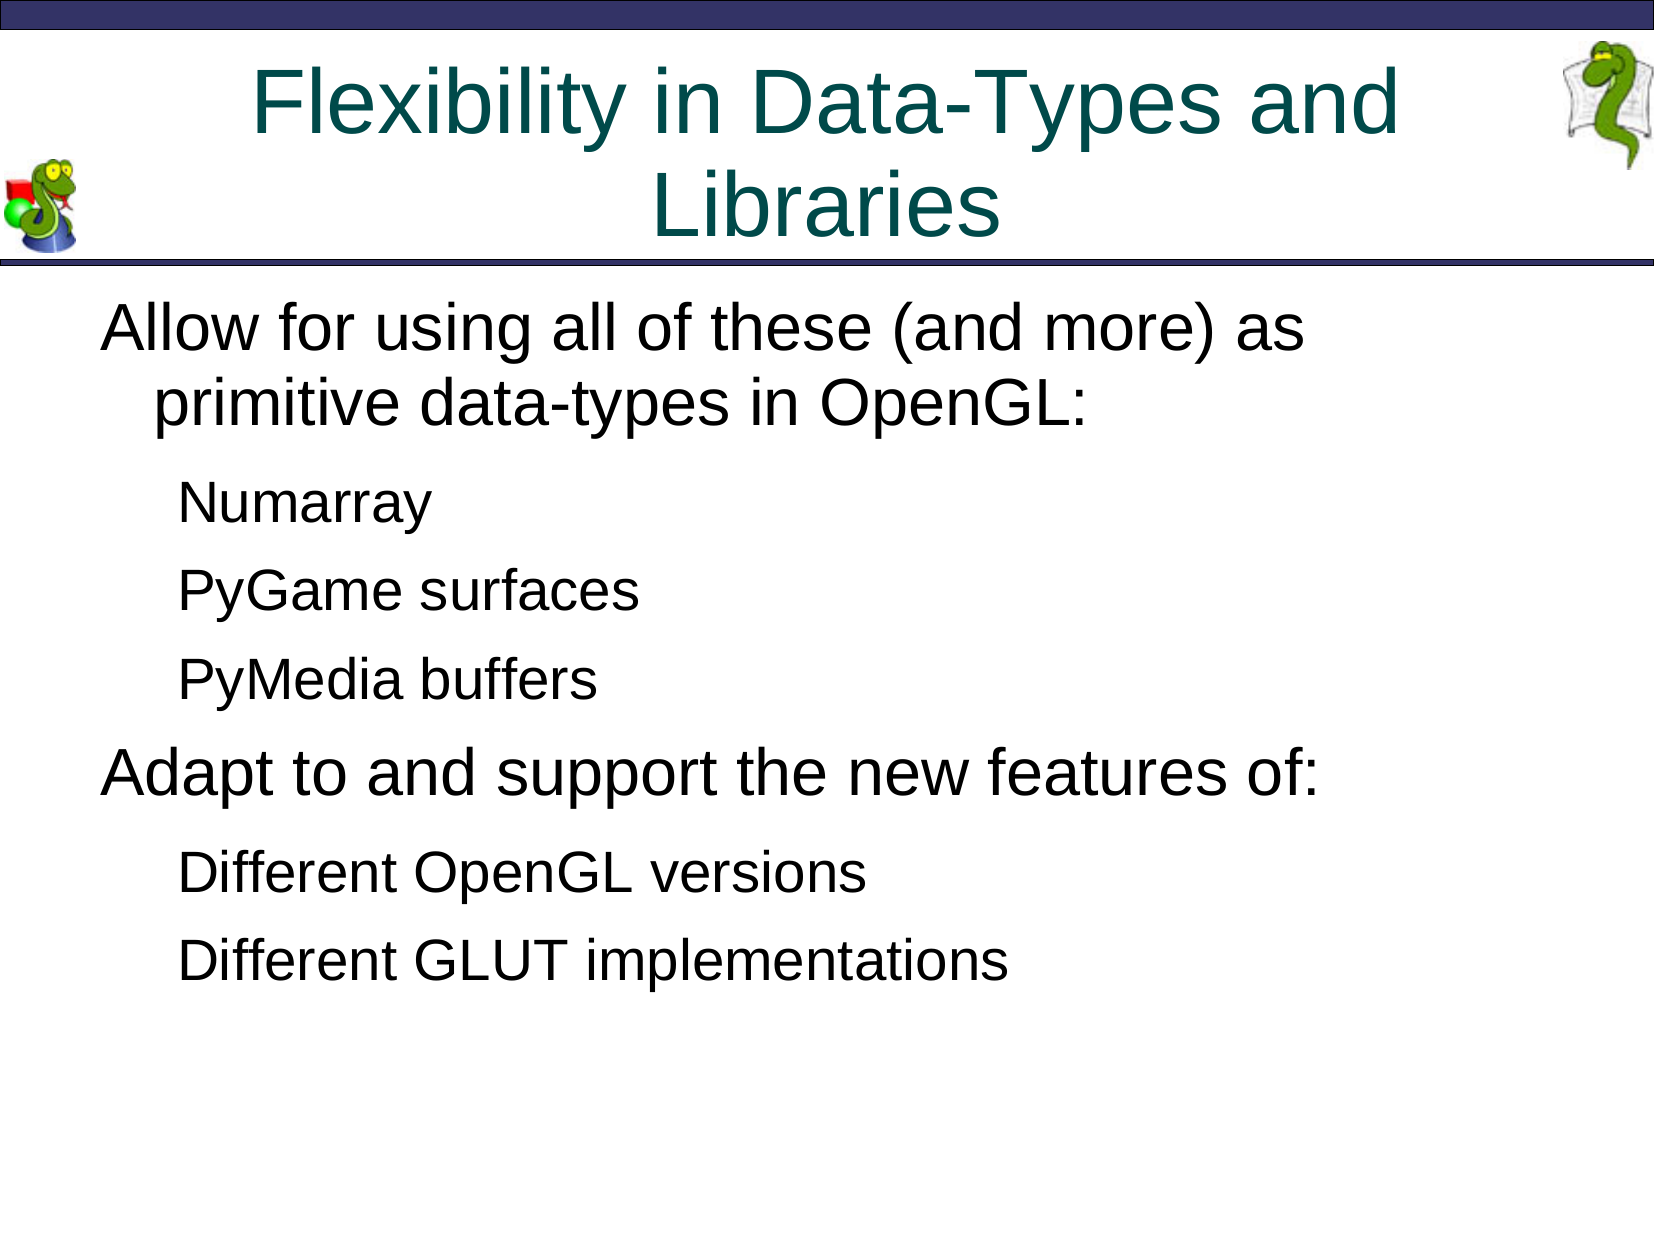

# Flexibility in Data-Types and Libraries
Allow for using all of these (and more) as primitive data-types in OpenGL:
Numarray
PyGame surfaces
PyMedia buffers
Adapt to and support the new features of:
Different OpenGL versions
Different GLUT implementations